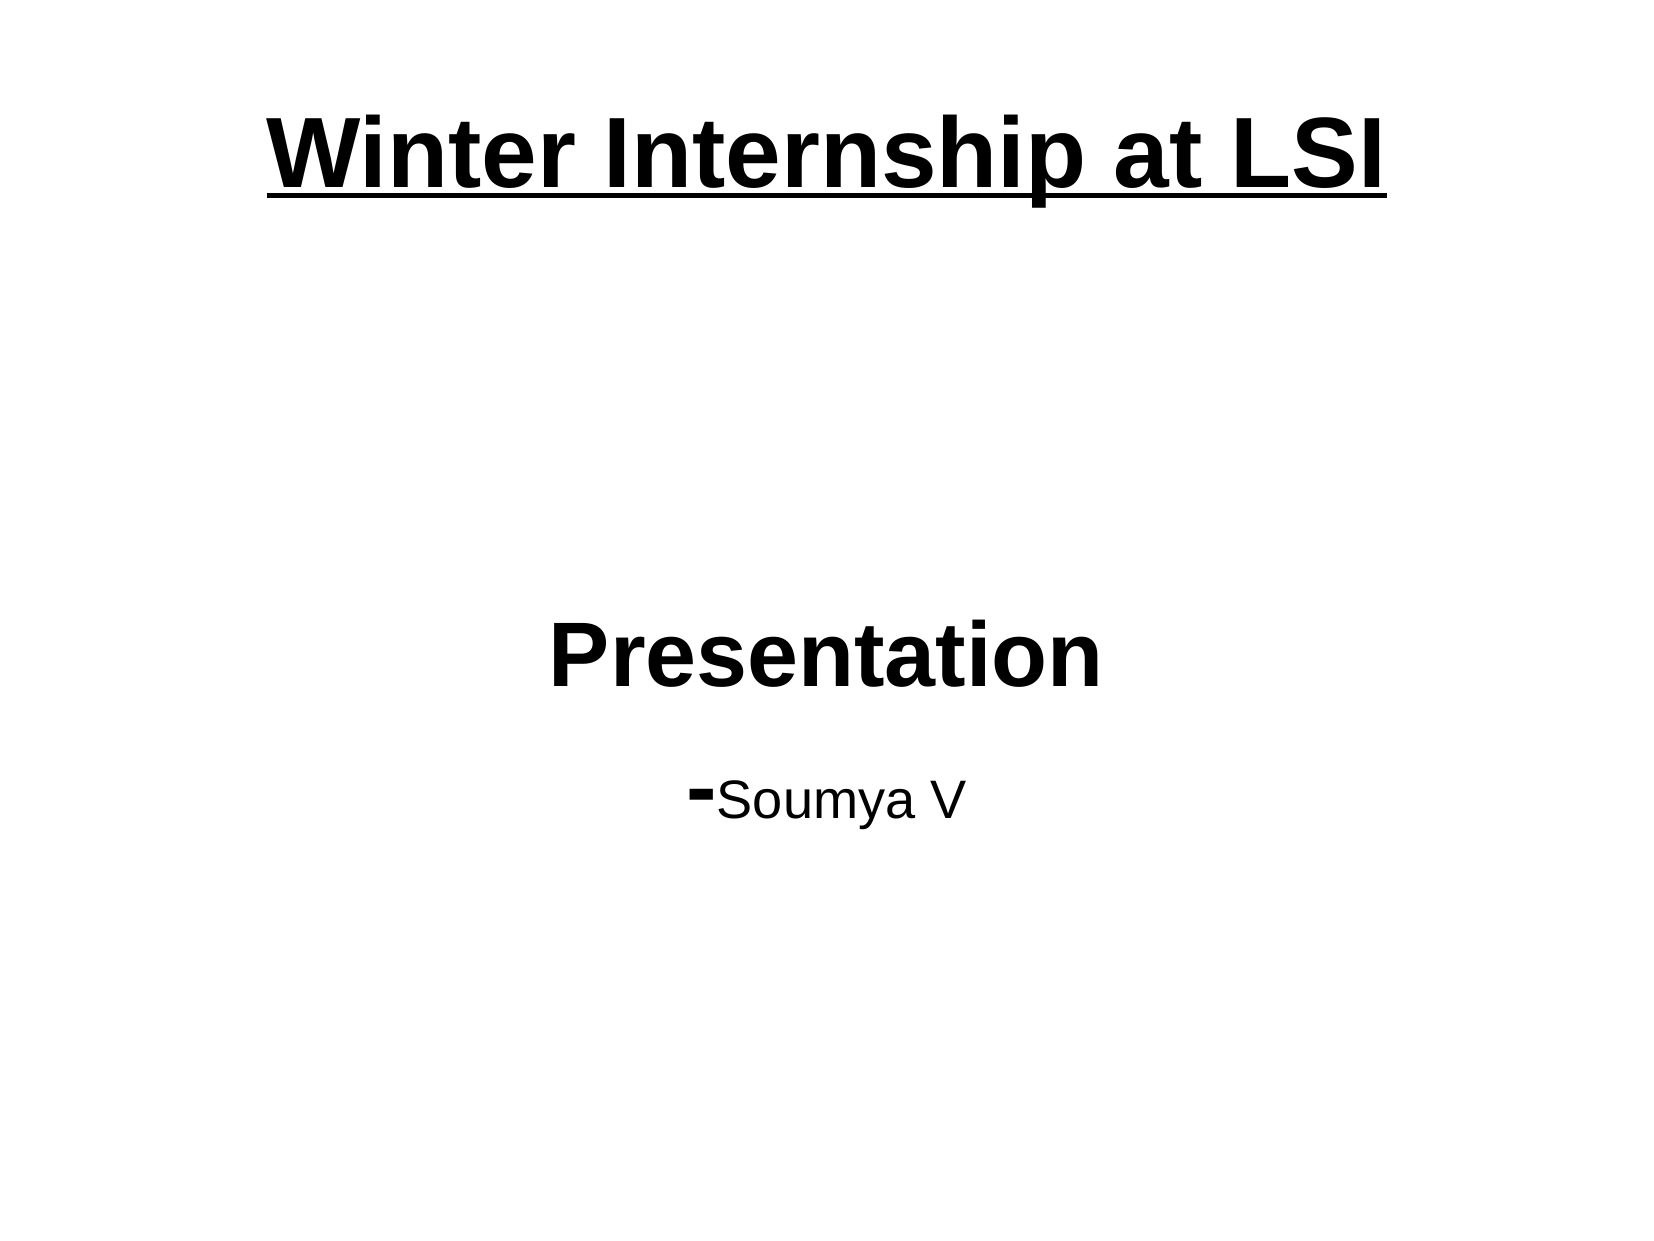

# Winter Internship at LSI
Presentation
-Soumya V